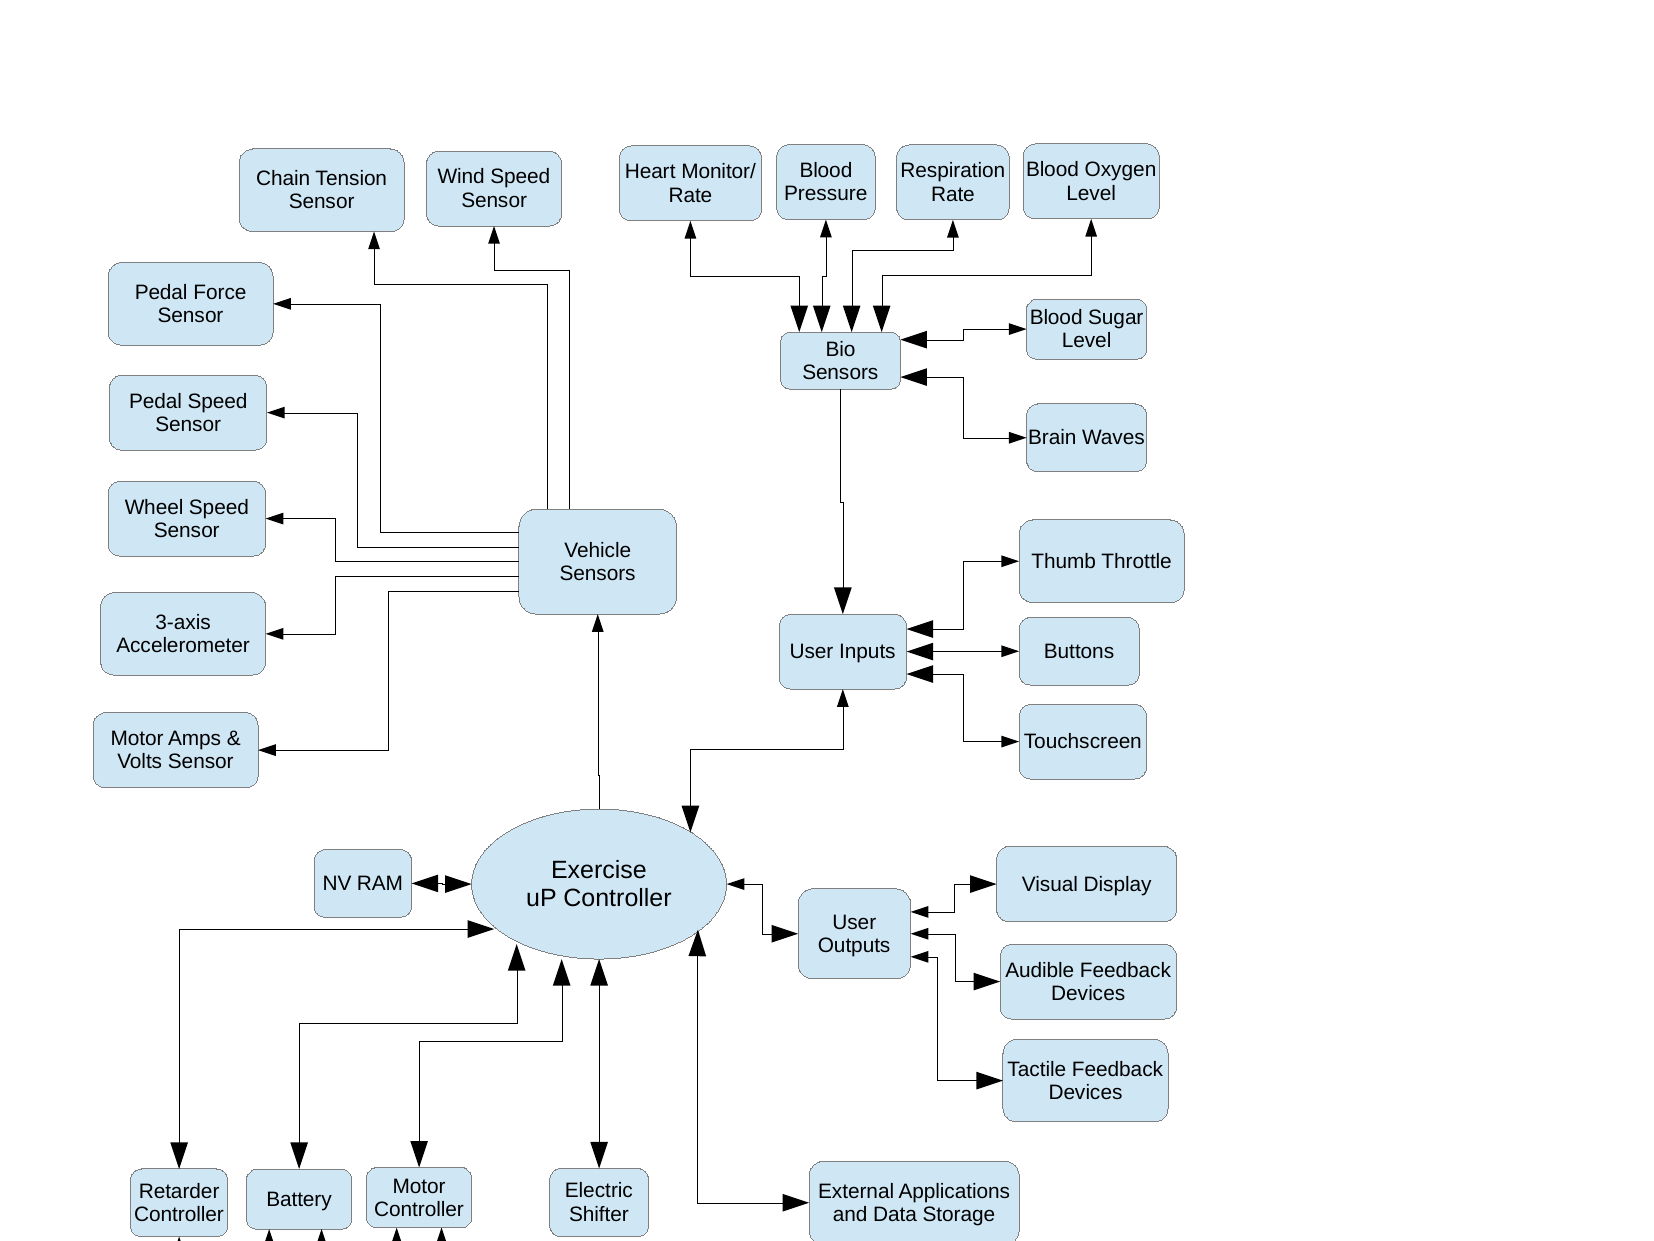

Blood Oxygen
Level
Blood
Pressure
Respiration
Rate
Heart Monitor/
Rate
Chain Tension
Sensor
Wind Speed
Sensor
Pedal Force
Sensor
Blood Sugar
Level
Bio
Sensors
Pedal Speed
Sensor
Brain Waves
Wheel Speed
Sensor
Vehicle
Sensors
Thumb Throttle
3-axis
Accelerometer
User Inputs
Buttons
Touchscreen
Motor Amps &
Volts Sensor
Exercise
uP Controller
Visual Display
NV RAM
User
Outputs
Audible Feedback
Devices
Tactile Feedback
Devices
External Applications
and Data Storage
Motor
Controller
Motor
Controller
Electric
Shifter
Retarder
Controller
Battery
Retarding
Device
Internet
Cloud
Pedal Assist
Sensor
Phone
Motor
Motor